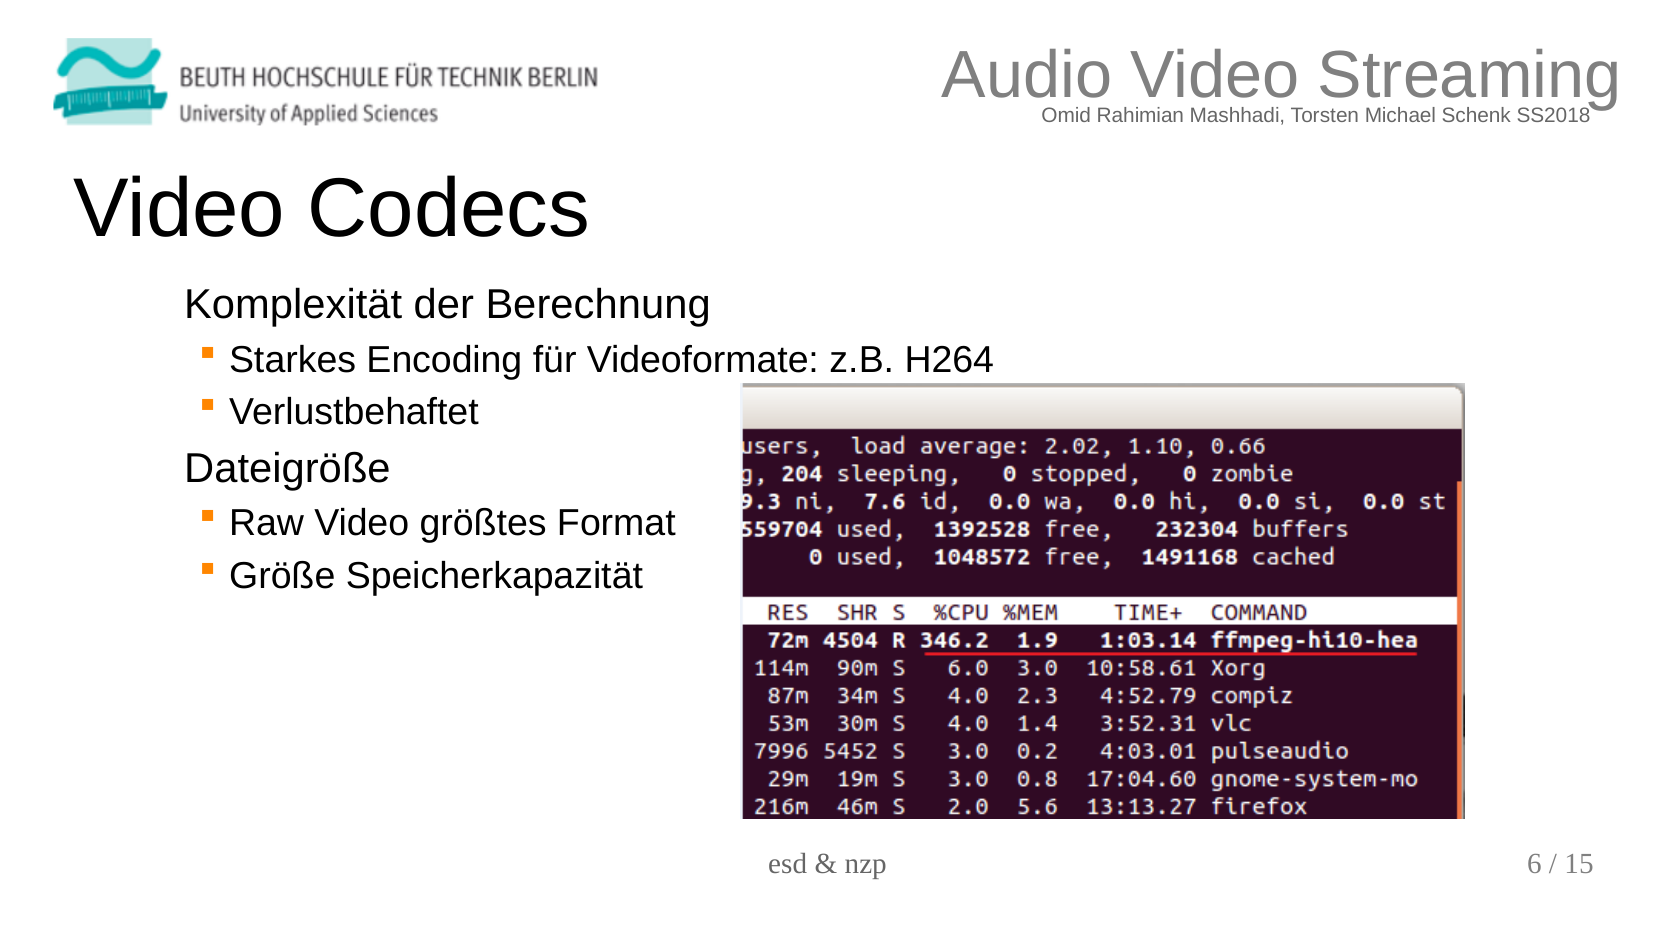

#
Audio Video Streaming
Omid Rahimian Mashhadi, Torsten Michael Schenk SS2018
Video Codecs
Komplexität der Berechnung
Starkes Encoding für Videoformate: z.B. H264
Verlustbehaftet
Dateigröße
Raw Video größtes Format
Größe Speicherkapazität
 / 15
esd & nzp
6